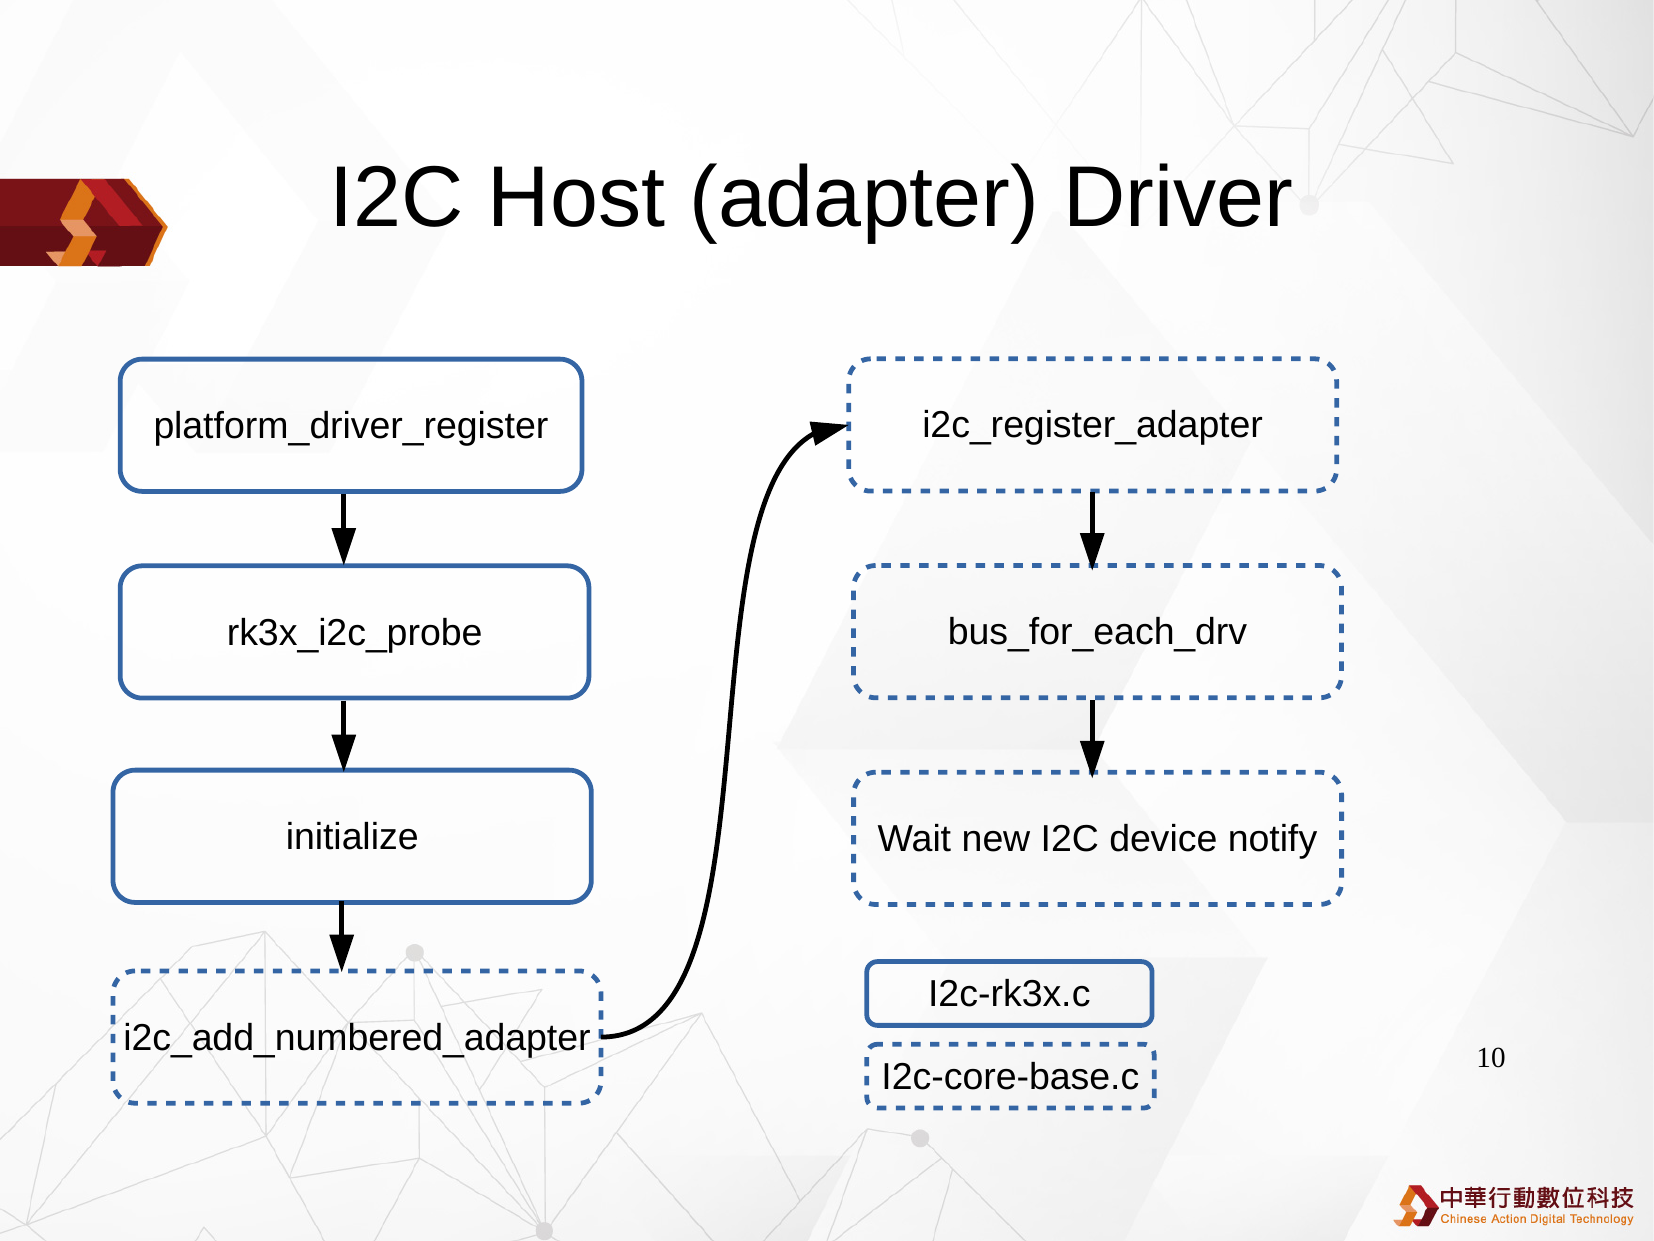

# I2C Host (adapter) Driver
i2c_register_adapter
platform_driver_register
bus_for_each_drv
rk3x_i2c_probe
initialize
Wait new I2C device notify
I2c-rk3x.c
i2c_add_numbered_adapter
10
I2c-core-base.c